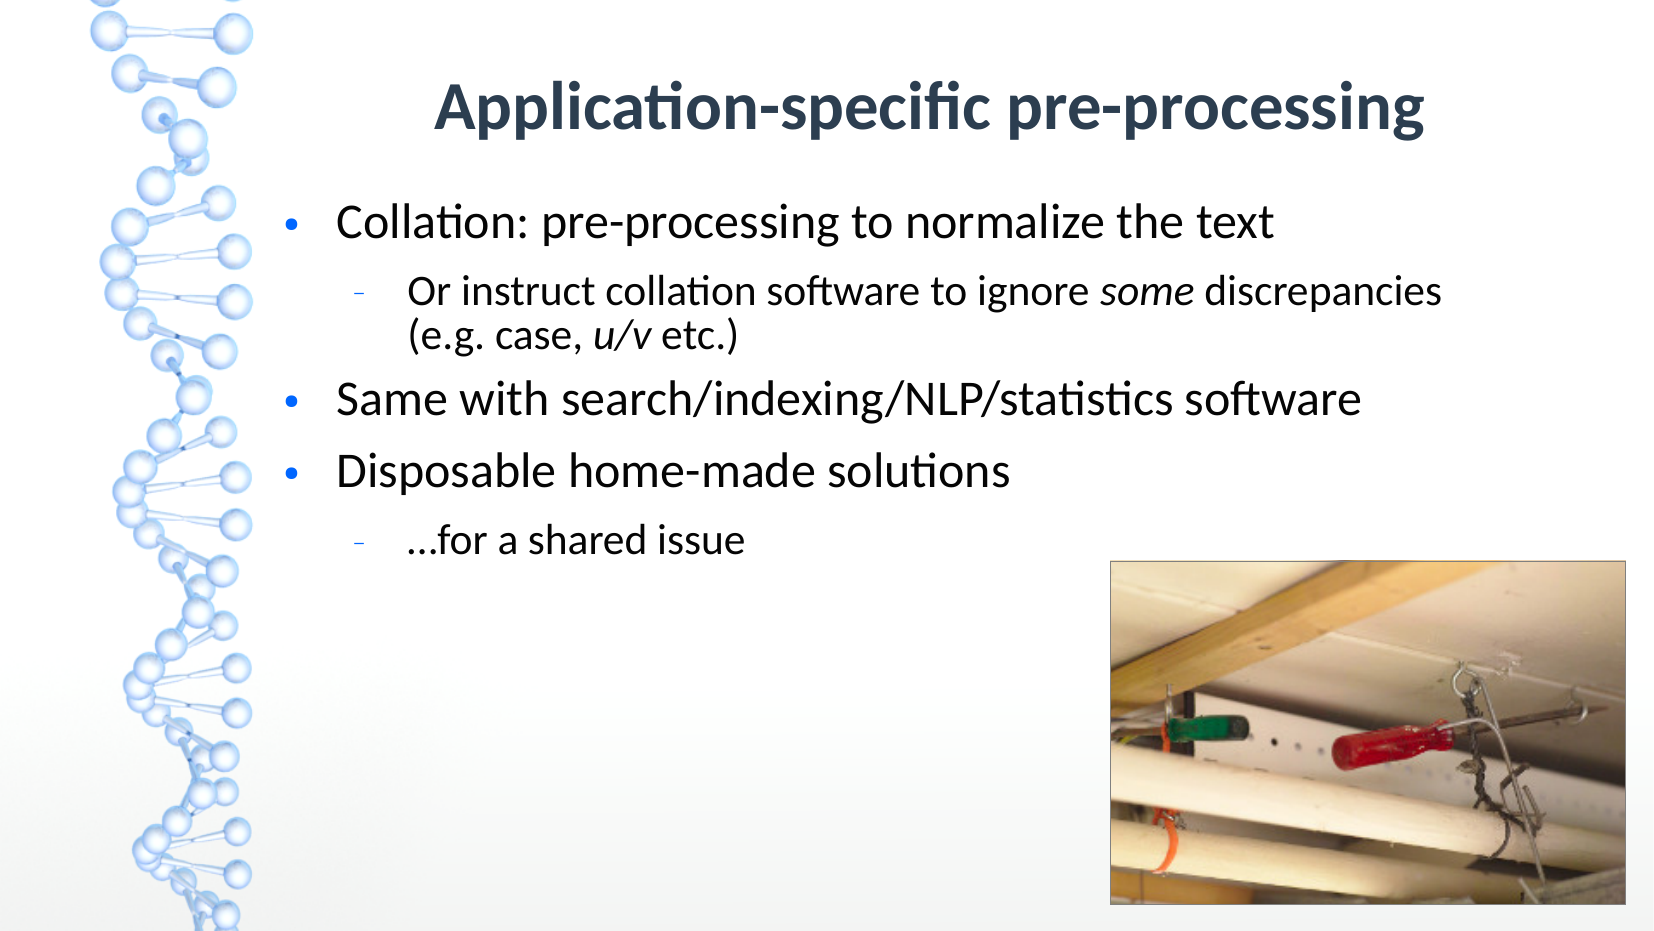

# Application-specific pre-processing
Collation: pre-processing to normalize the text
Or instruct collation software to ignore some discrepancies (e.g. case, u/v etc.)
Same with search/indexing/NLP/statistics software
Disposable home-made solutions
…for a shared issue